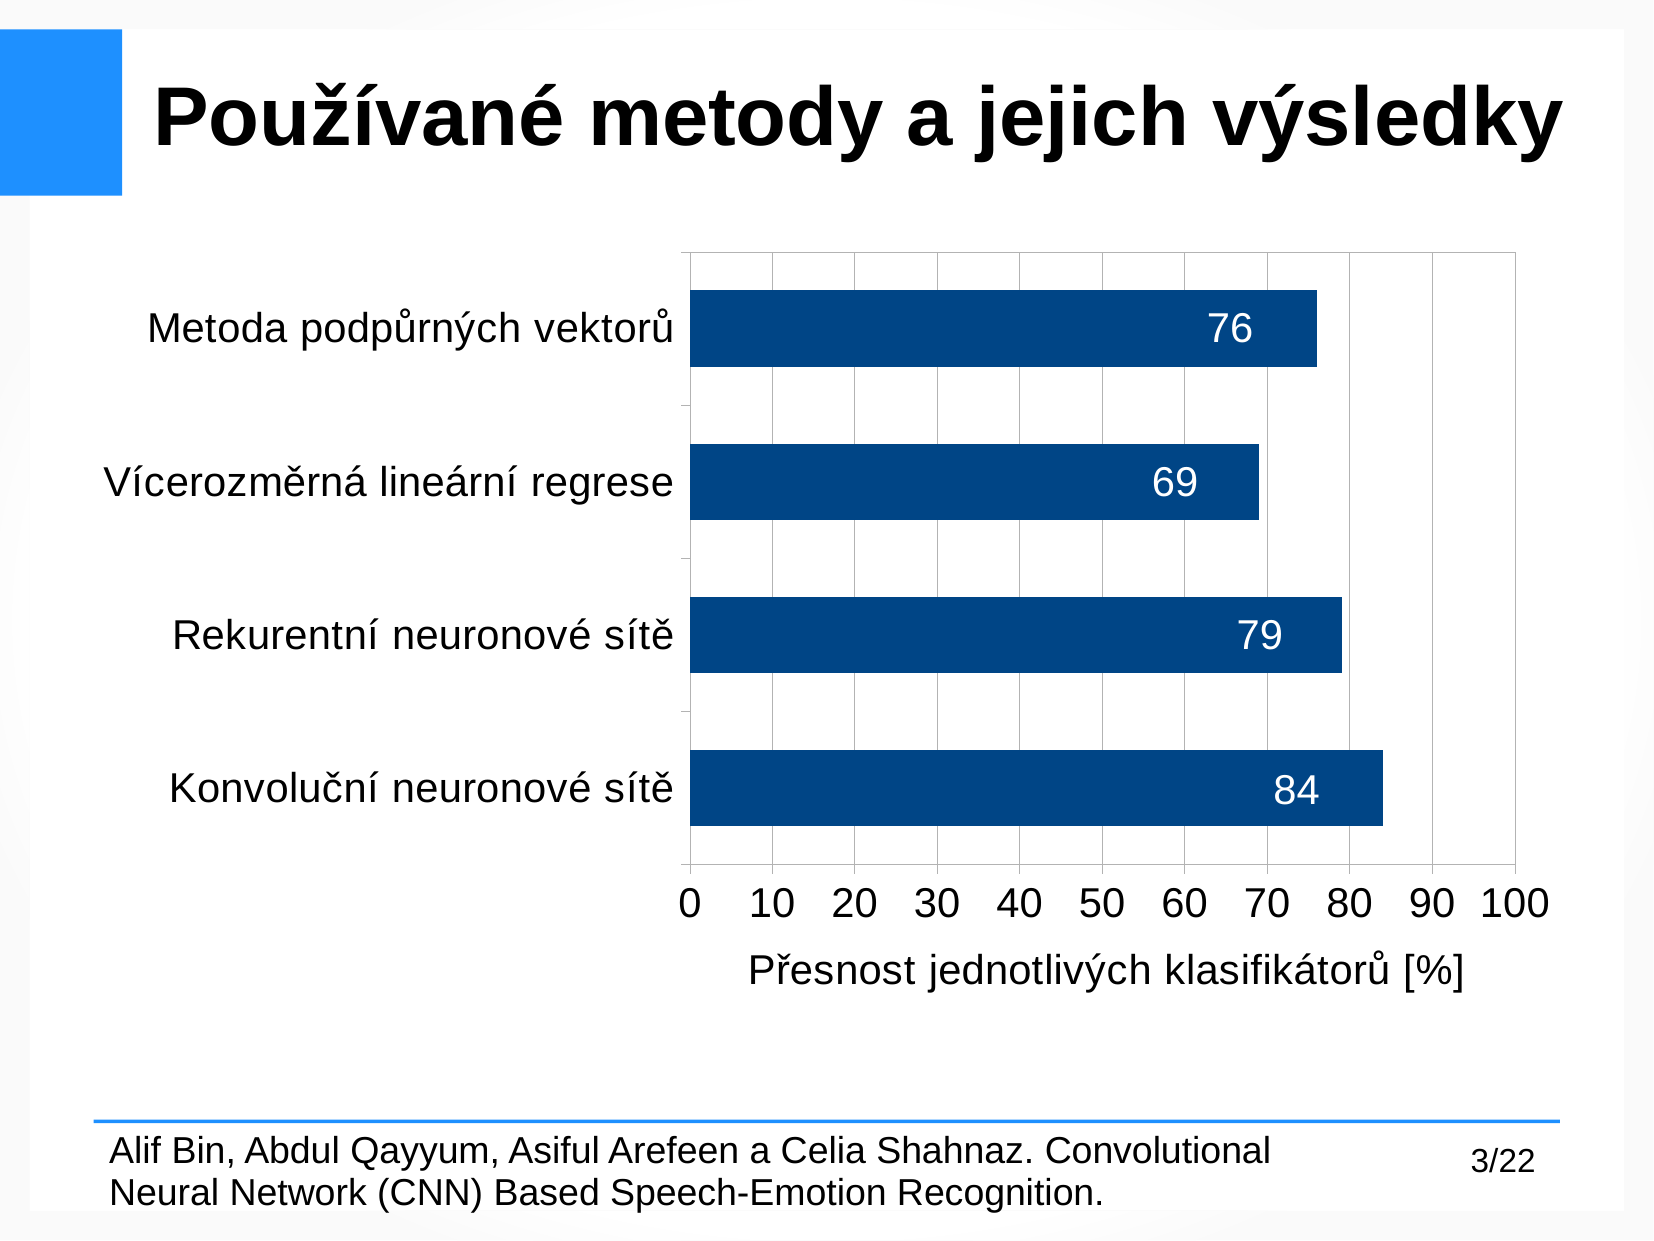

# Používané metody a jejich výsledky
### Chart
| Category | |
|---|---|
| Konvoluční neuronové sítě | 84.0 |
| Rekurentní neuronové sítě | 79.0 |
| Vícerozměrná lineární regrese | 69.0 |
| Metoda podpůrných vektorů | 76.0 |Alif Bin, Abdul Qayyum, Asiful Arefeen a Celia Shahnaz. Convolutional
Neural Network (CNN) Based Speech-Emotion Recognition.
3